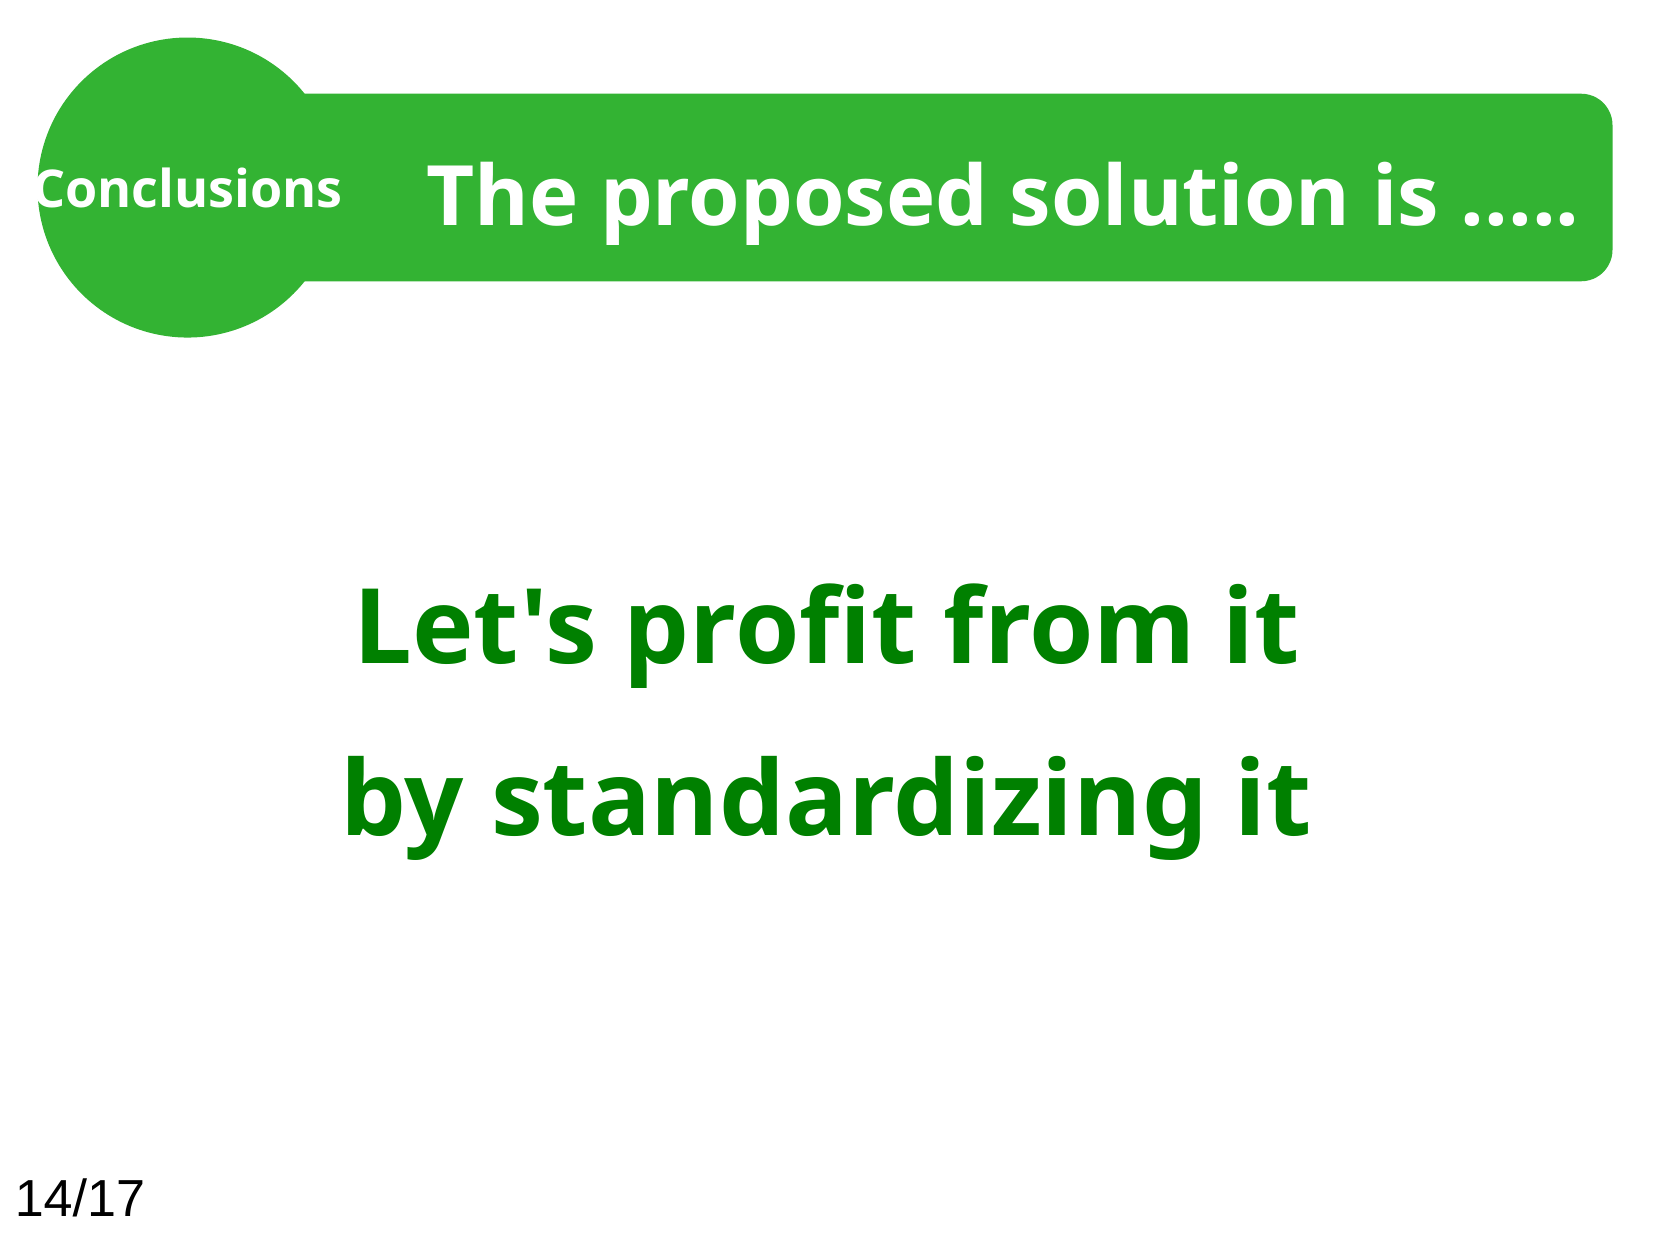

Conclusions
The proposed solution is .....
Let's profit from it
by standardizing it
14/17